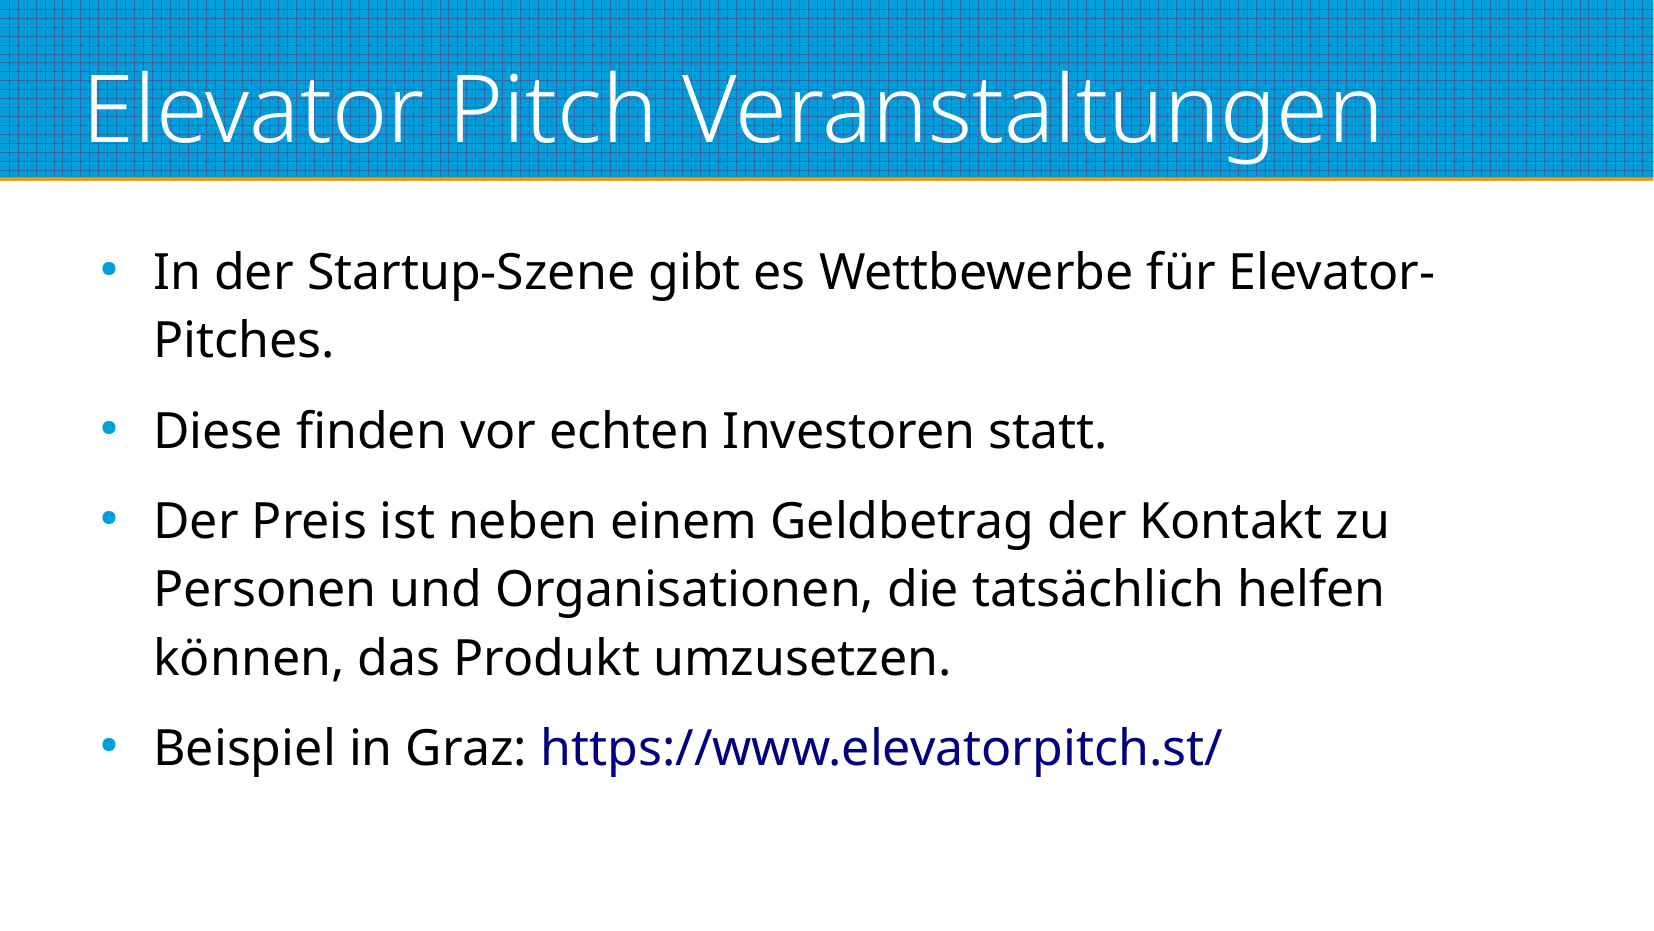

# Elevator Pitch Veranstaltungen
In der Startup-Szene gibt es Wettbewerbe für Elevator-Pitches.
Diese finden vor echten Investoren statt.
Der Preis ist neben einem Geldbetrag der Kontakt zu Personen und Organisationen, die tatsächlich helfen können, das Produkt umzusetzen.
Beispiel in Graz: https://www.elevatorpitch.st/